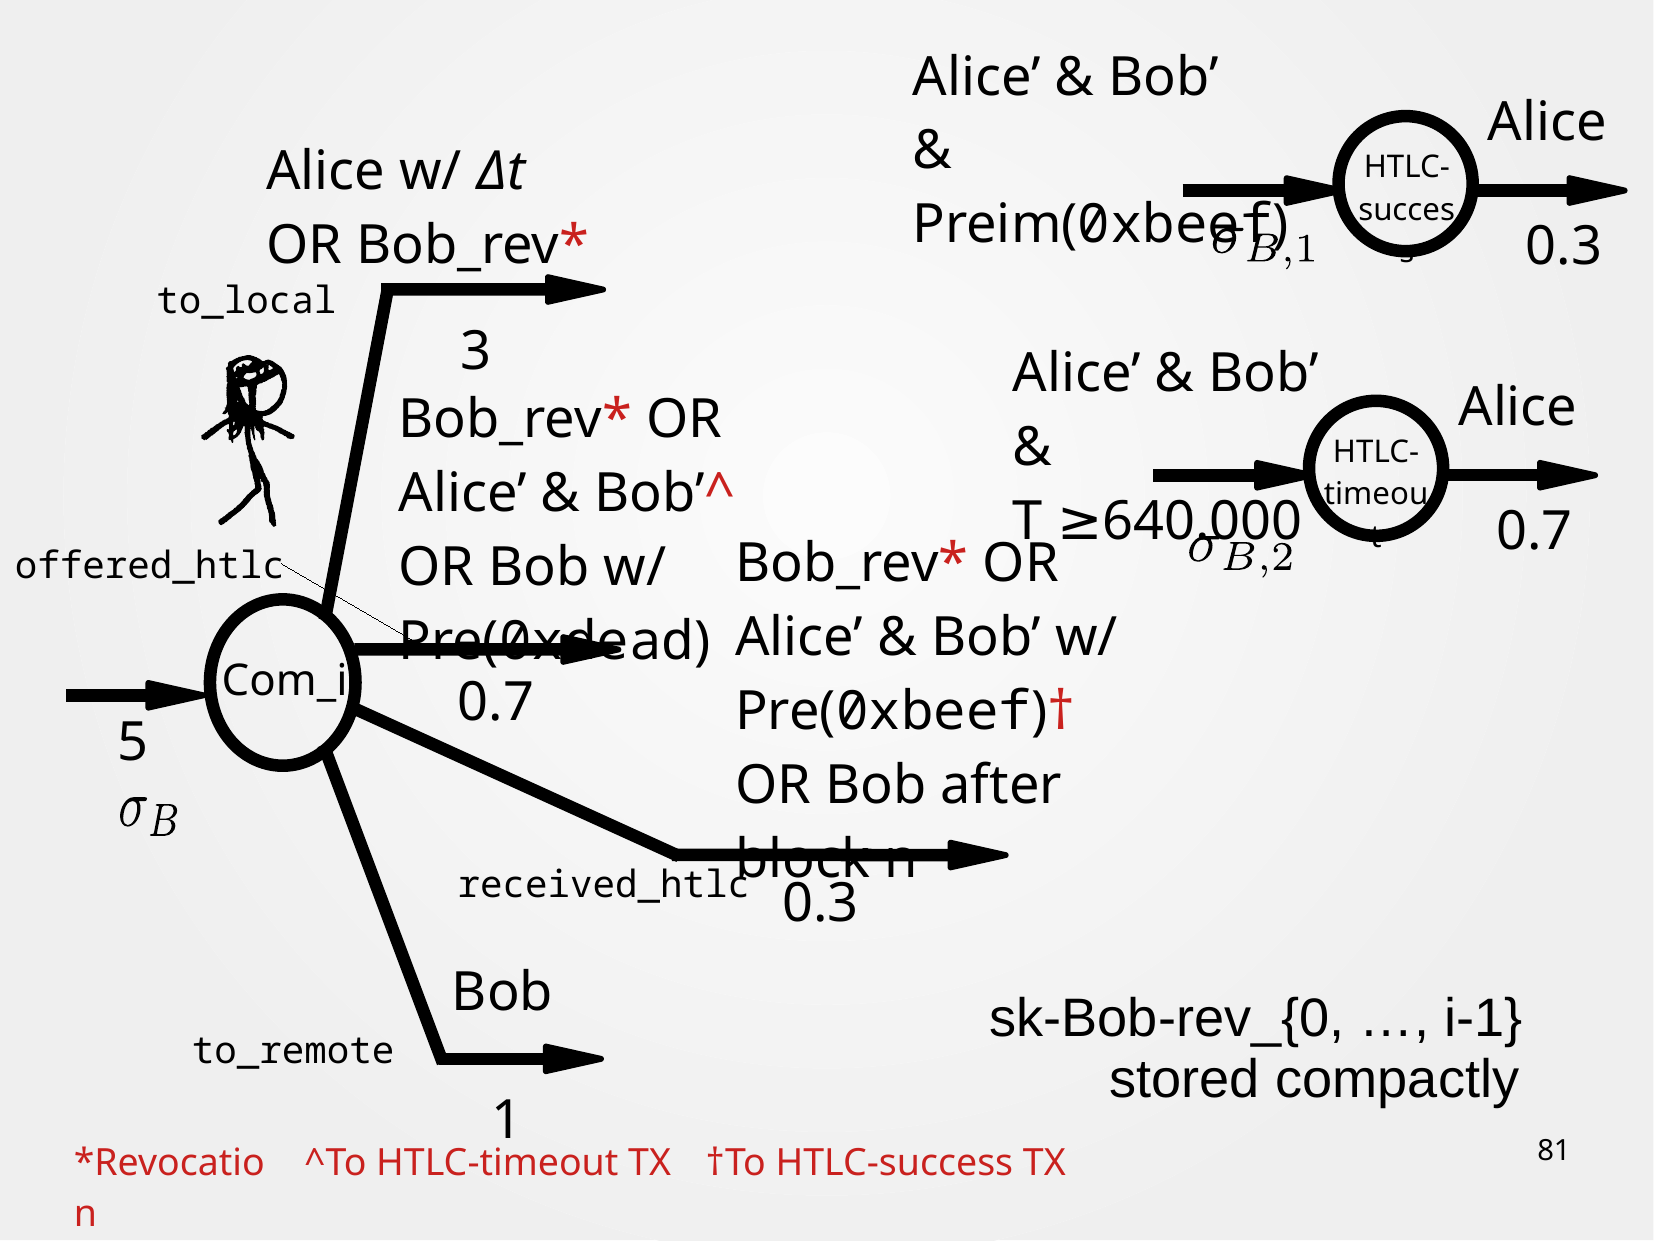

Alice’ & Bob’
& Preim(0xbeef)
Alice
Alice w/ Δt
OR Bob_rev*
HTLC-success
0.3
to_local
3
Alice’ & Bob’ &
T ≥640.000
Alice
Bob_rev* OR Alice’ & Bob’^ OR Bob w/ Pre(0xdead)
HTLC-timeout
0.7
Bob_rev* OR Alice’ & Bob’ w/ Pre(0xbeef)† OR Bob after block n
offered_htlc
Com_i
0.7
5
received_htlc
0.3
Bob
sk-Bob-rev_{0, …, i-1}
 stored compactly
to_remote
1
*Revocation
^To HTLC-timeout TX
†To HTLC-success TX
81